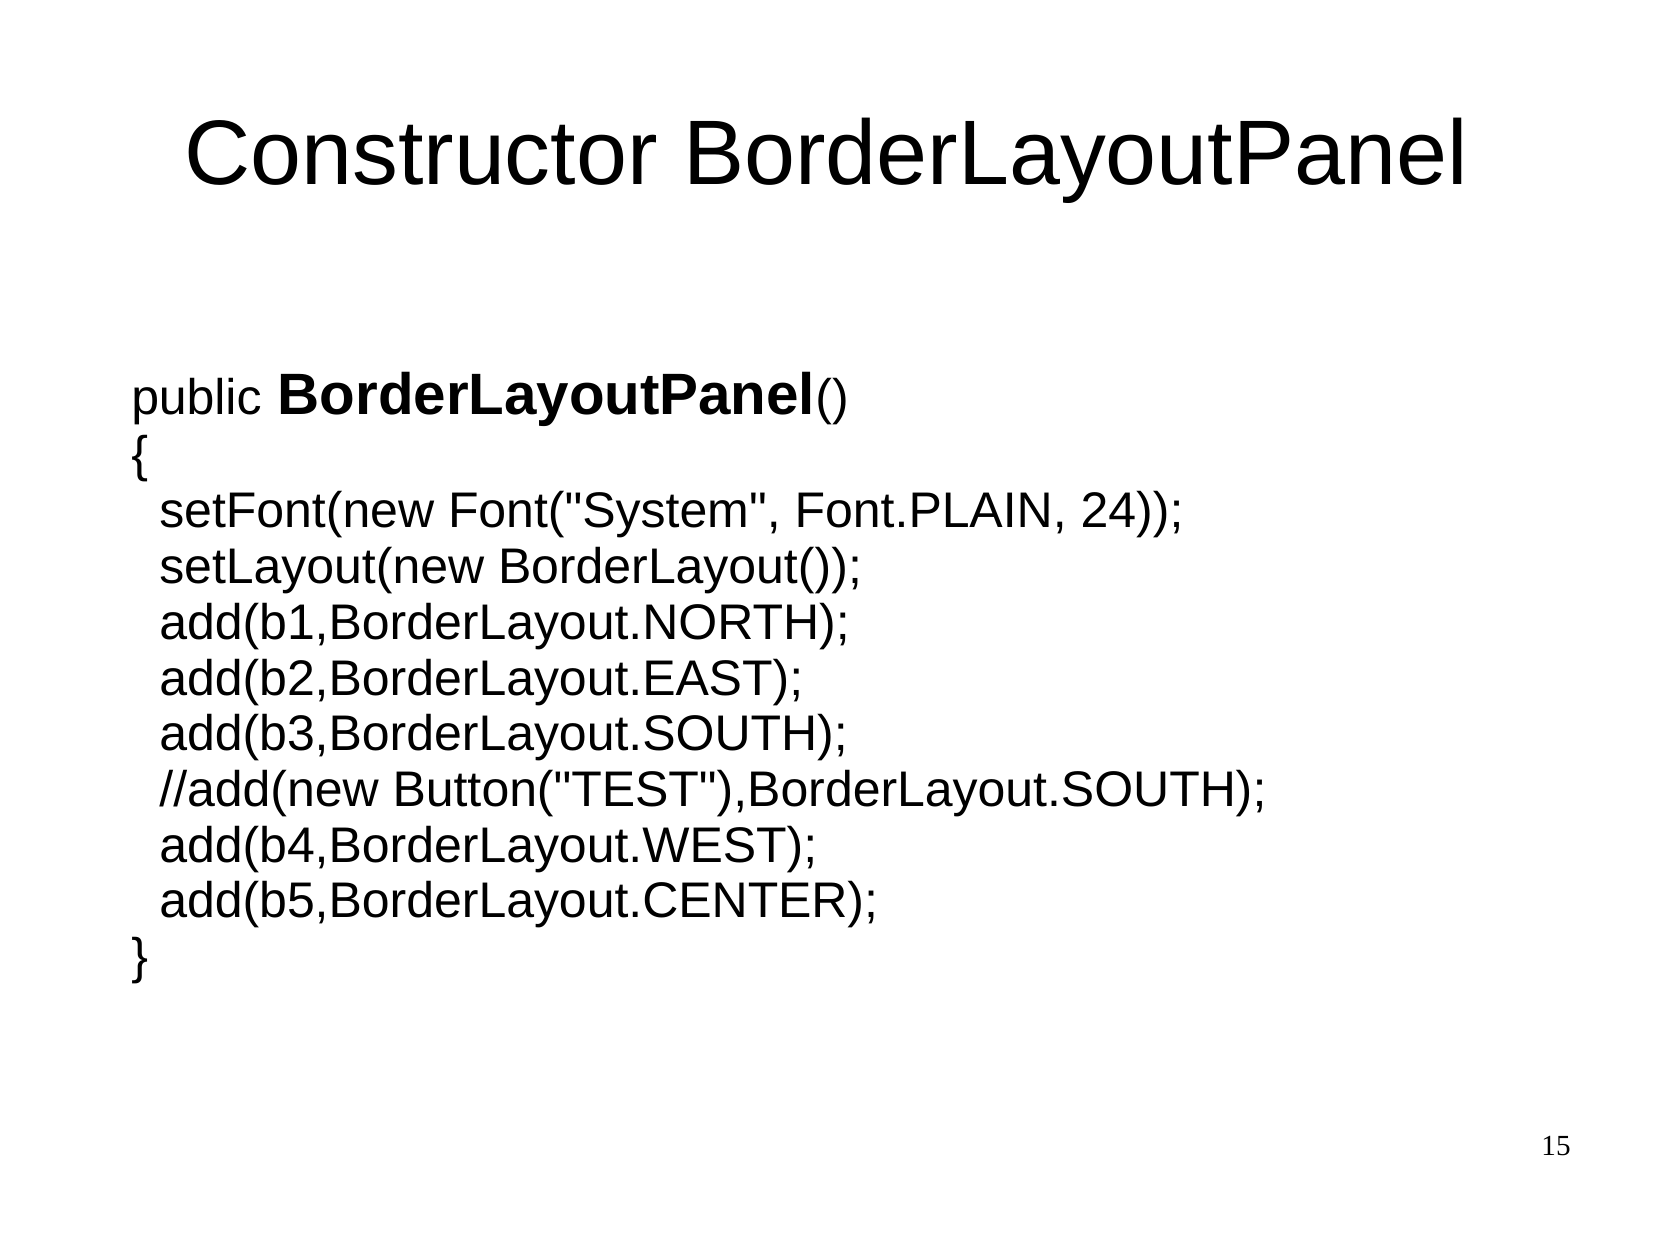

# Constructor BorderLayoutPanel
 public BorderLayoutPanel()
 {
 setFont(new Font("System", Font.PLAIN, 24));
 setLayout(new BorderLayout());
 add(b1,BorderLayout.NORTH);
 add(b2,BorderLayout.EAST);
 add(b3,BorderLayout.SOUTH);
 //add(new Button("TEST"),BorderLayout.SOUTH);
 add(b4,BorderLayout.WEST);
 add(b5,BorderLayout.CENTER);
 }
15